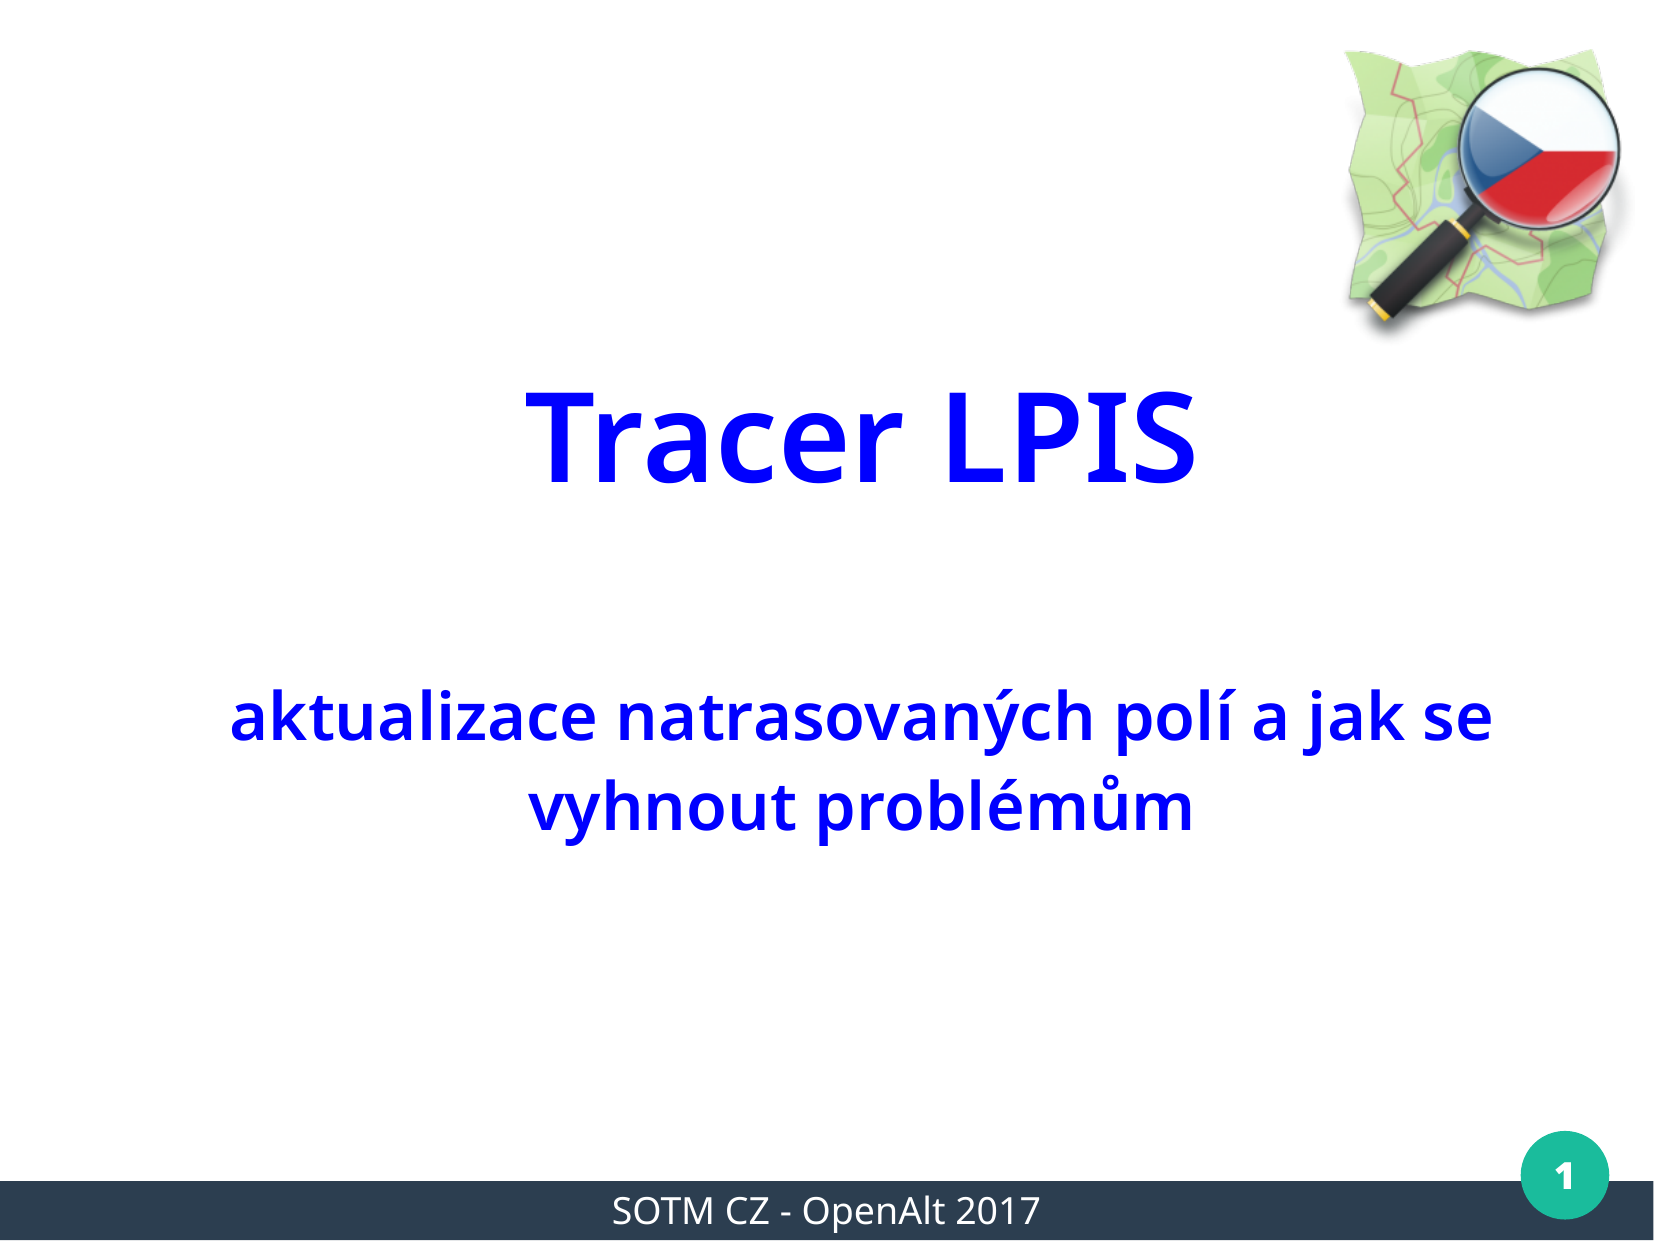

# Tracer LPIS
aktualizace natrasovaných polí a jak se vyhnout problémům
1
SOTM CZ - OpenAlt 2017